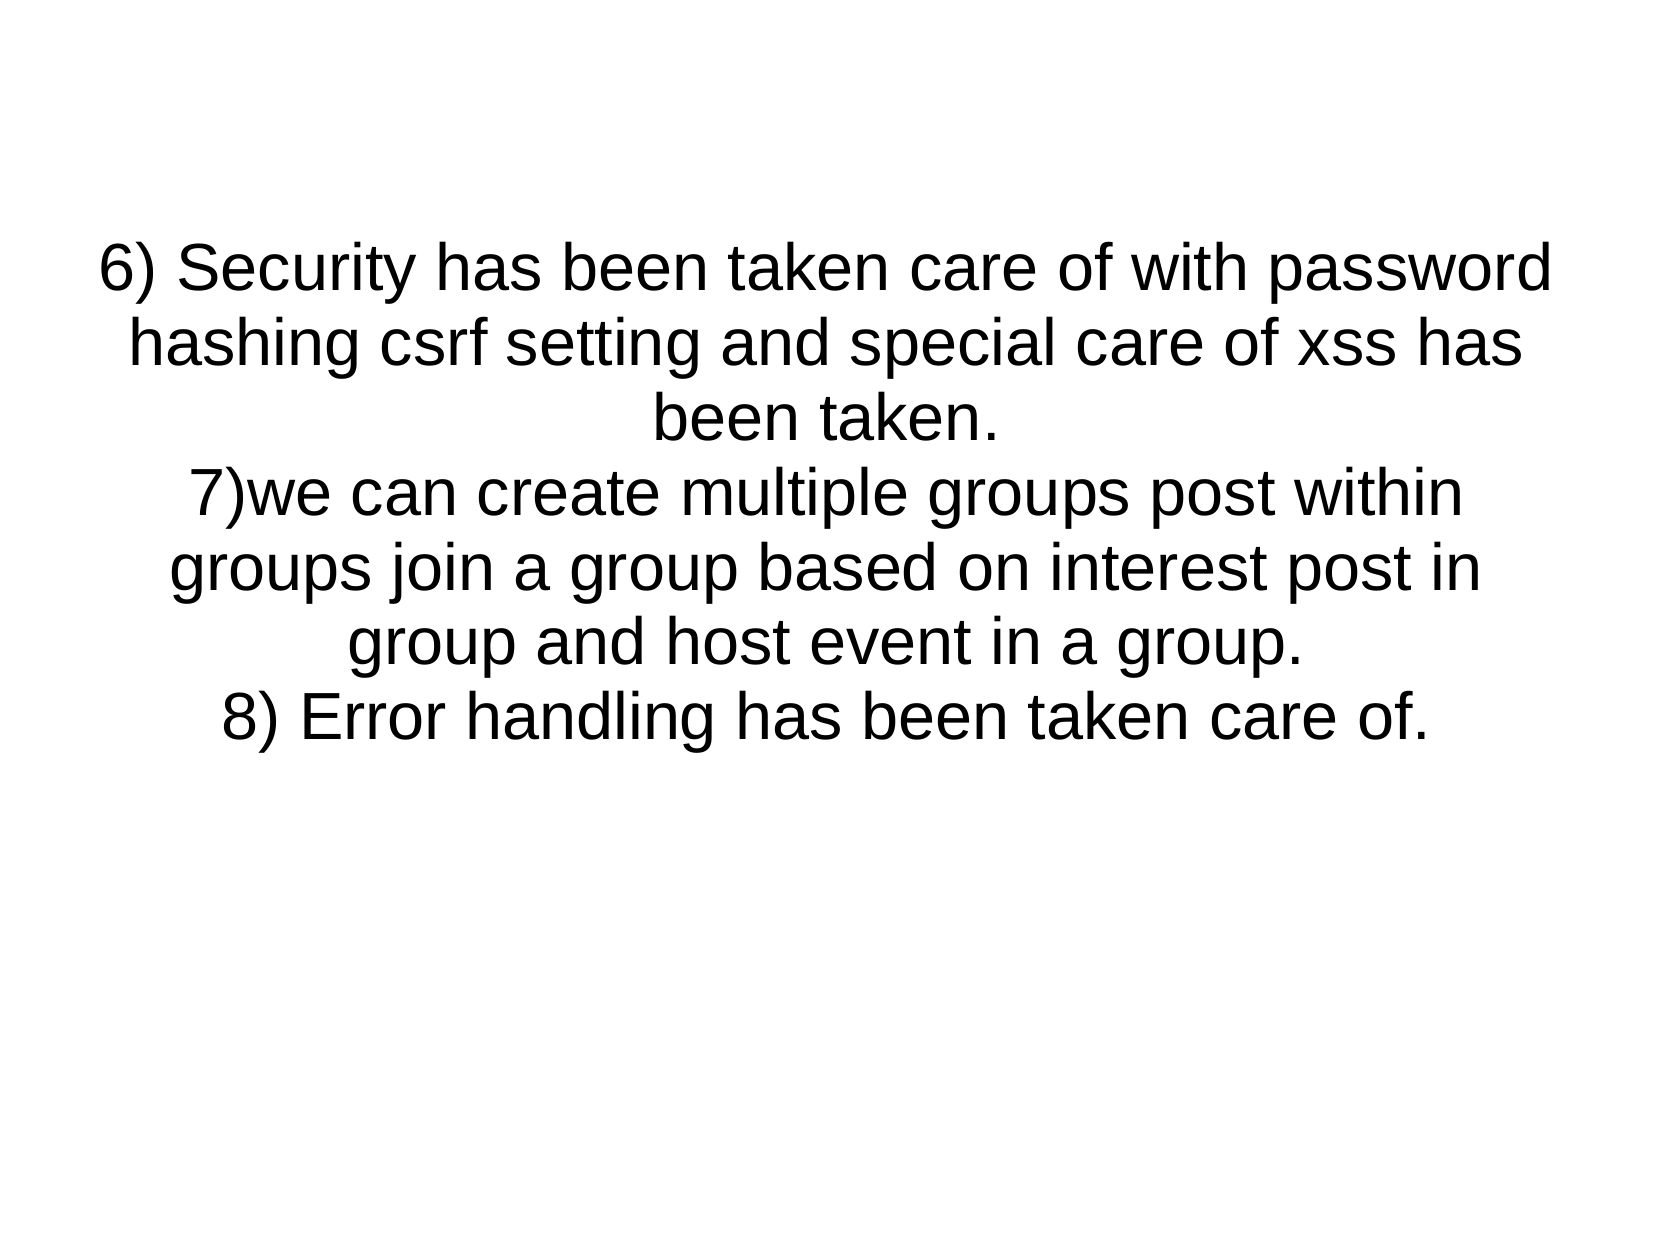

# 6) Security has been taken care of with password hashing csrf setting and special care of xss has been taken.
7)we can create multiple groups post within groups join a group based on interest post in group and host event in a group.
8) Error handling has been taken care of.